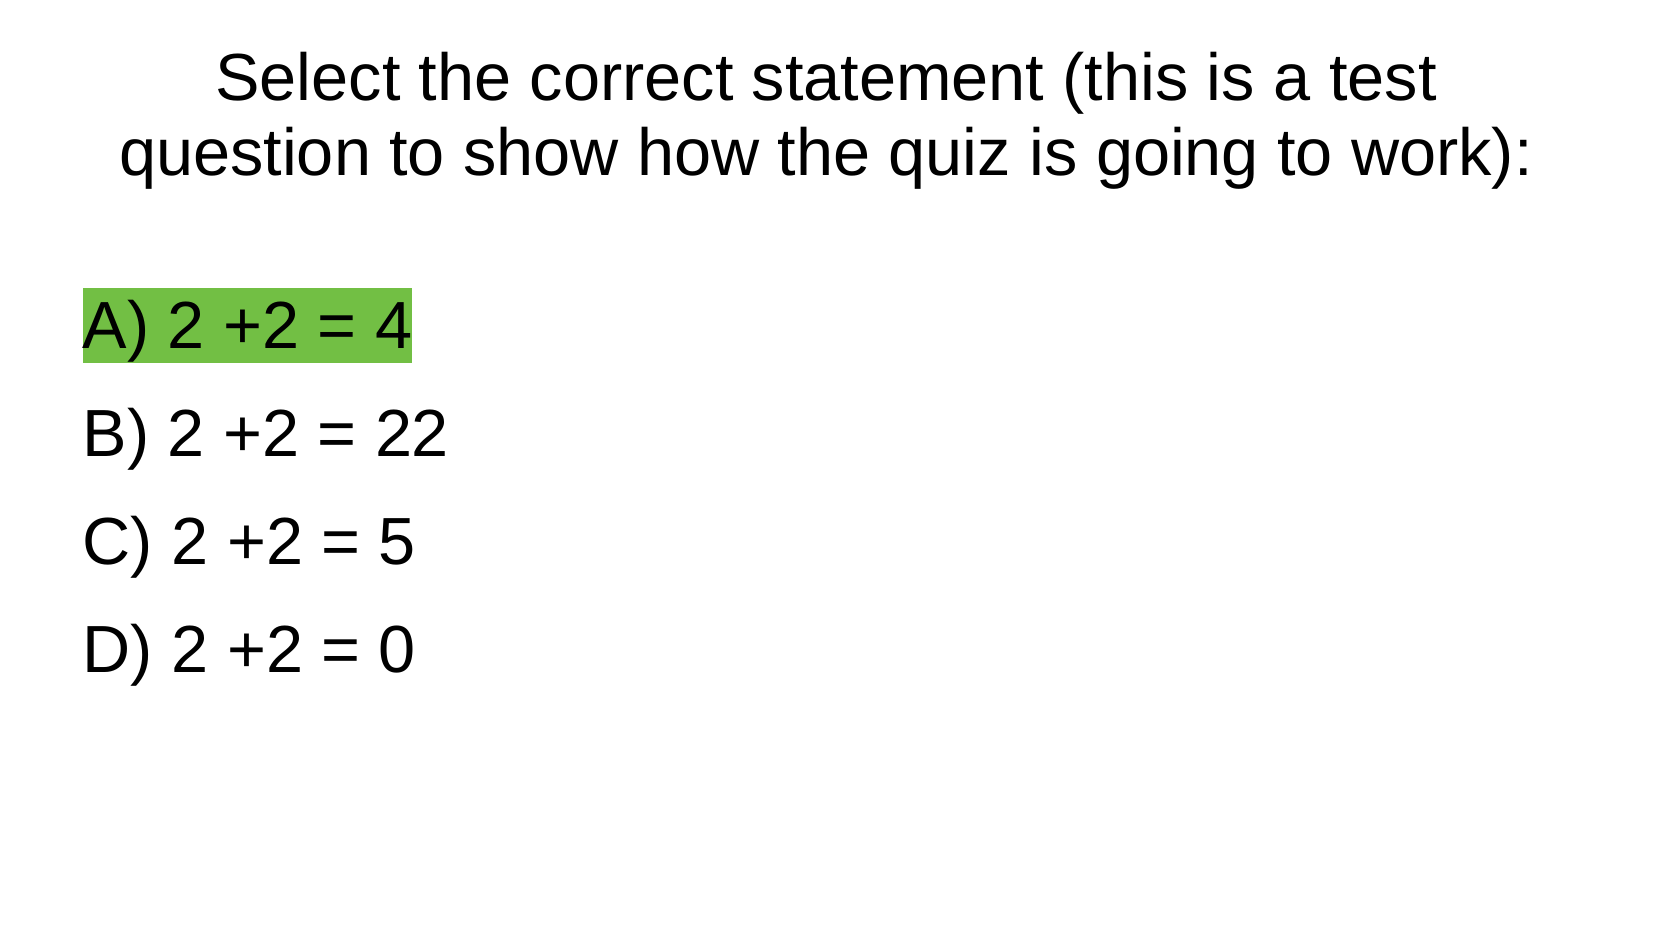

# Select the correct statement (this is a test question to show how the quiz is going to work):
 2 +2 = 4
 2 +2 = 22
 2 +2 = 5
 2 +2 = 0